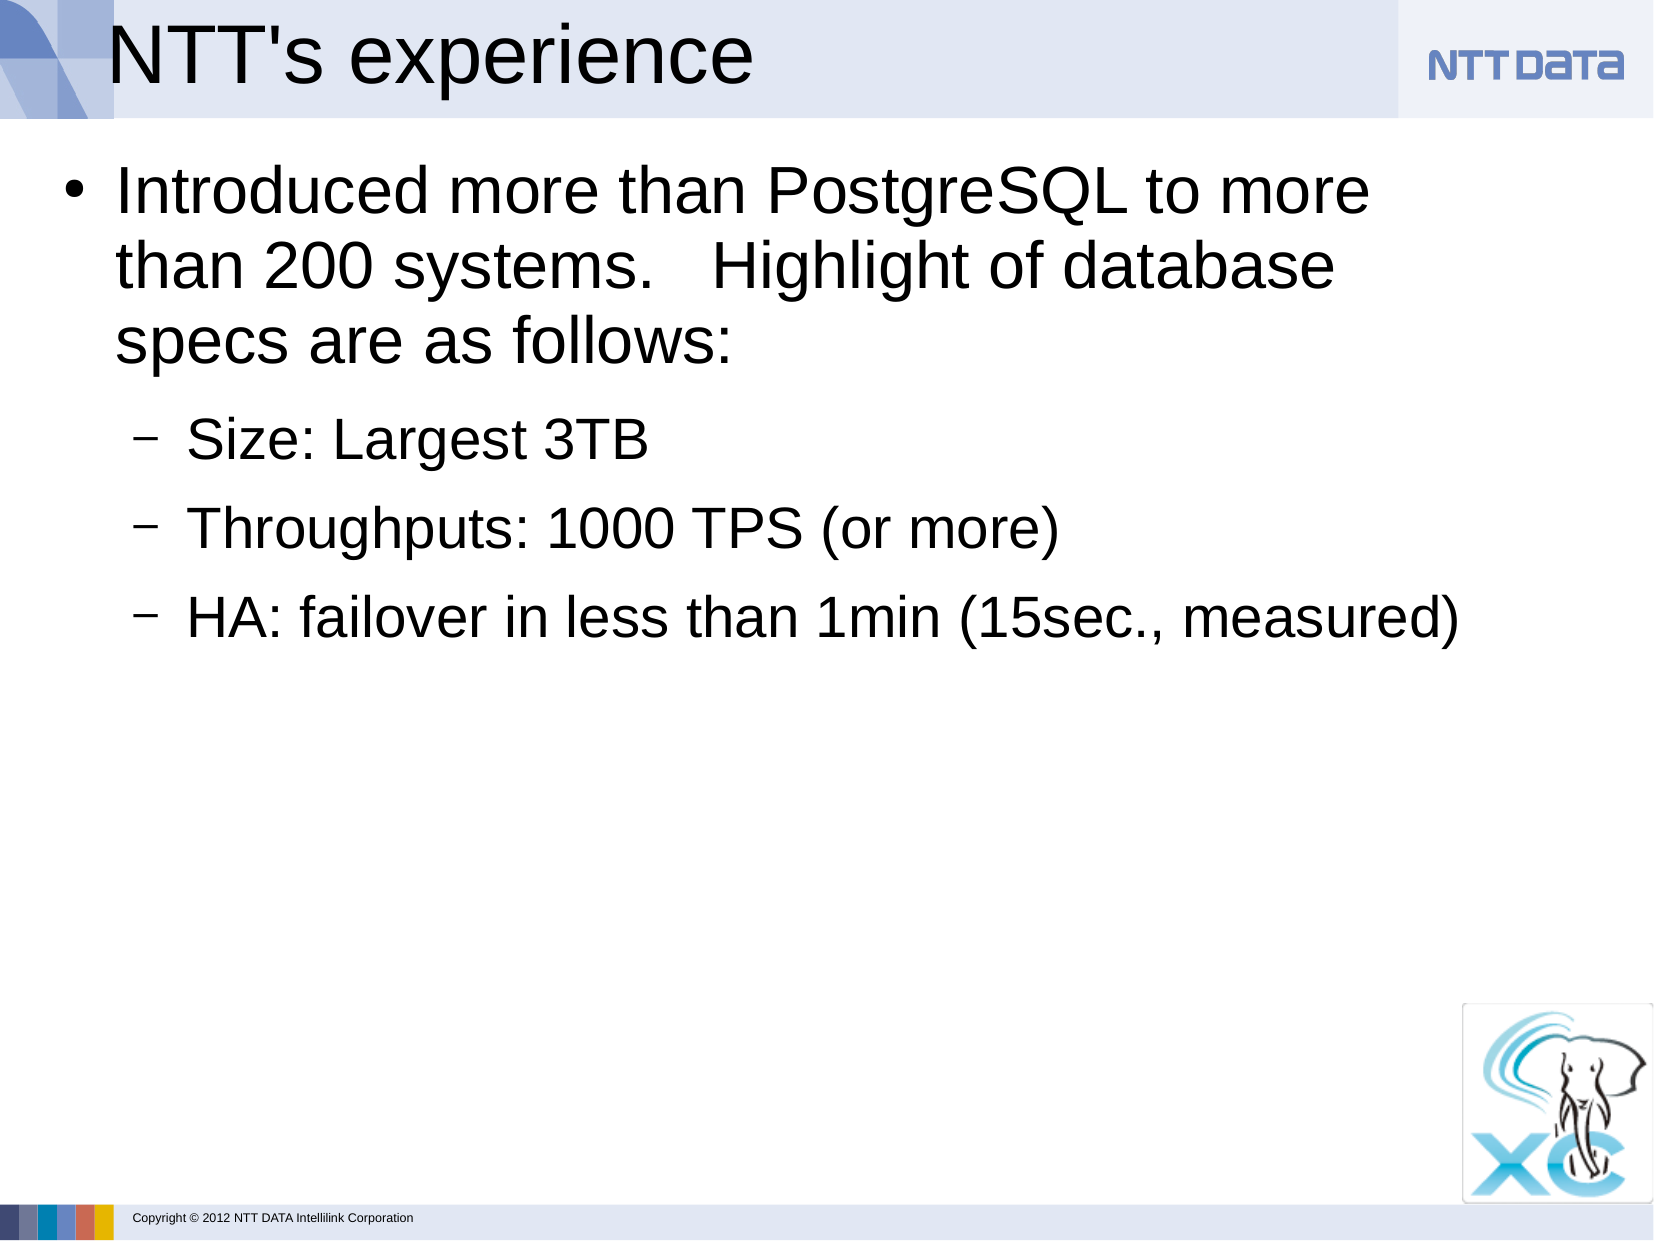

# NTT's experience
Introduced more than PostgreSQL to more than 200 systems. Highlight of database specs are as follows:
Size: Largest 3TB
Throughputs: 1000 TPS (or more)
HA: failover in less than 1min (15sec., measured)